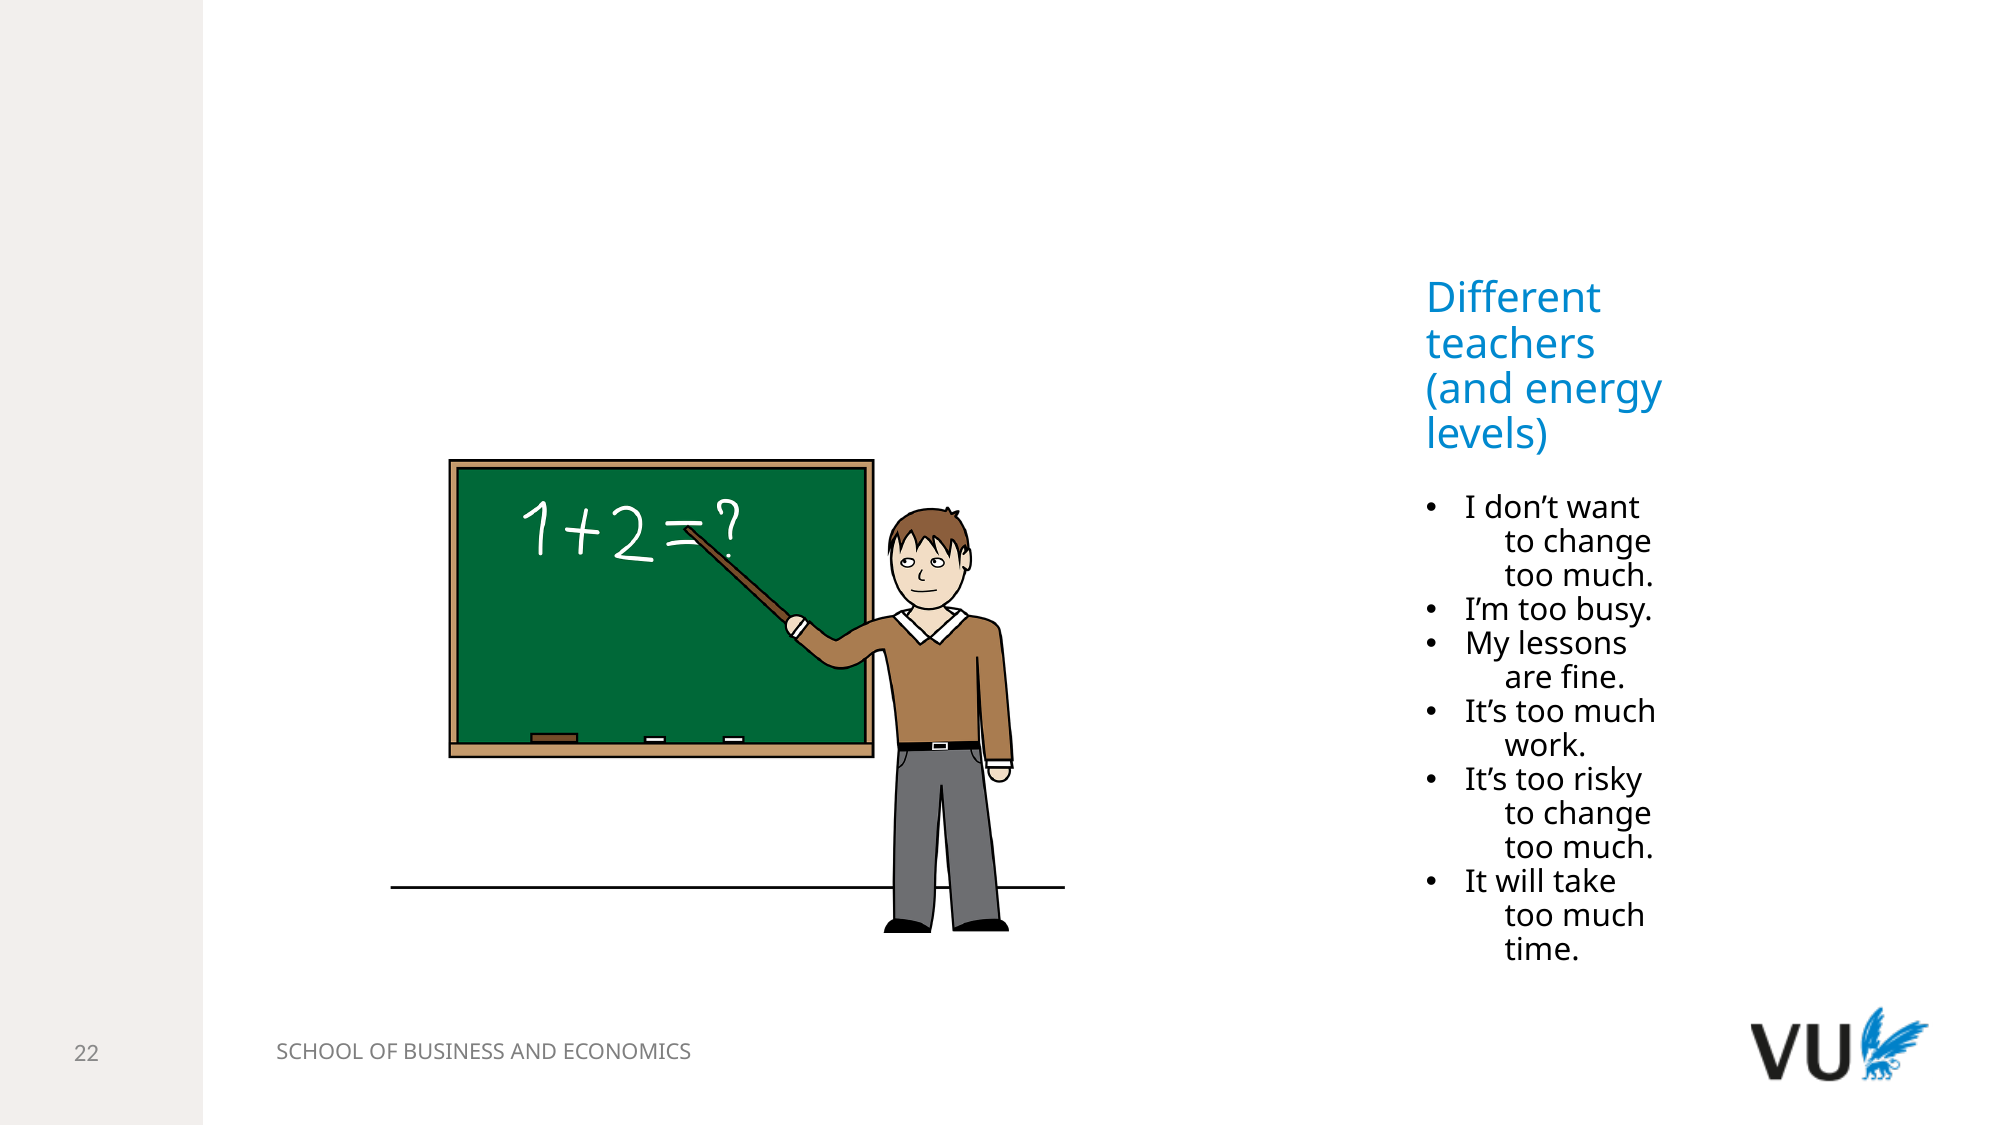

# Different teachers (and energy levels)
I don’t want to change too much.
I’m too busy.
My lessons are fine.
It’s too much work.
It’s too risky to change too much.
It will take too much time.
SCHOOL OF BUSINESS AND ECONOMICS